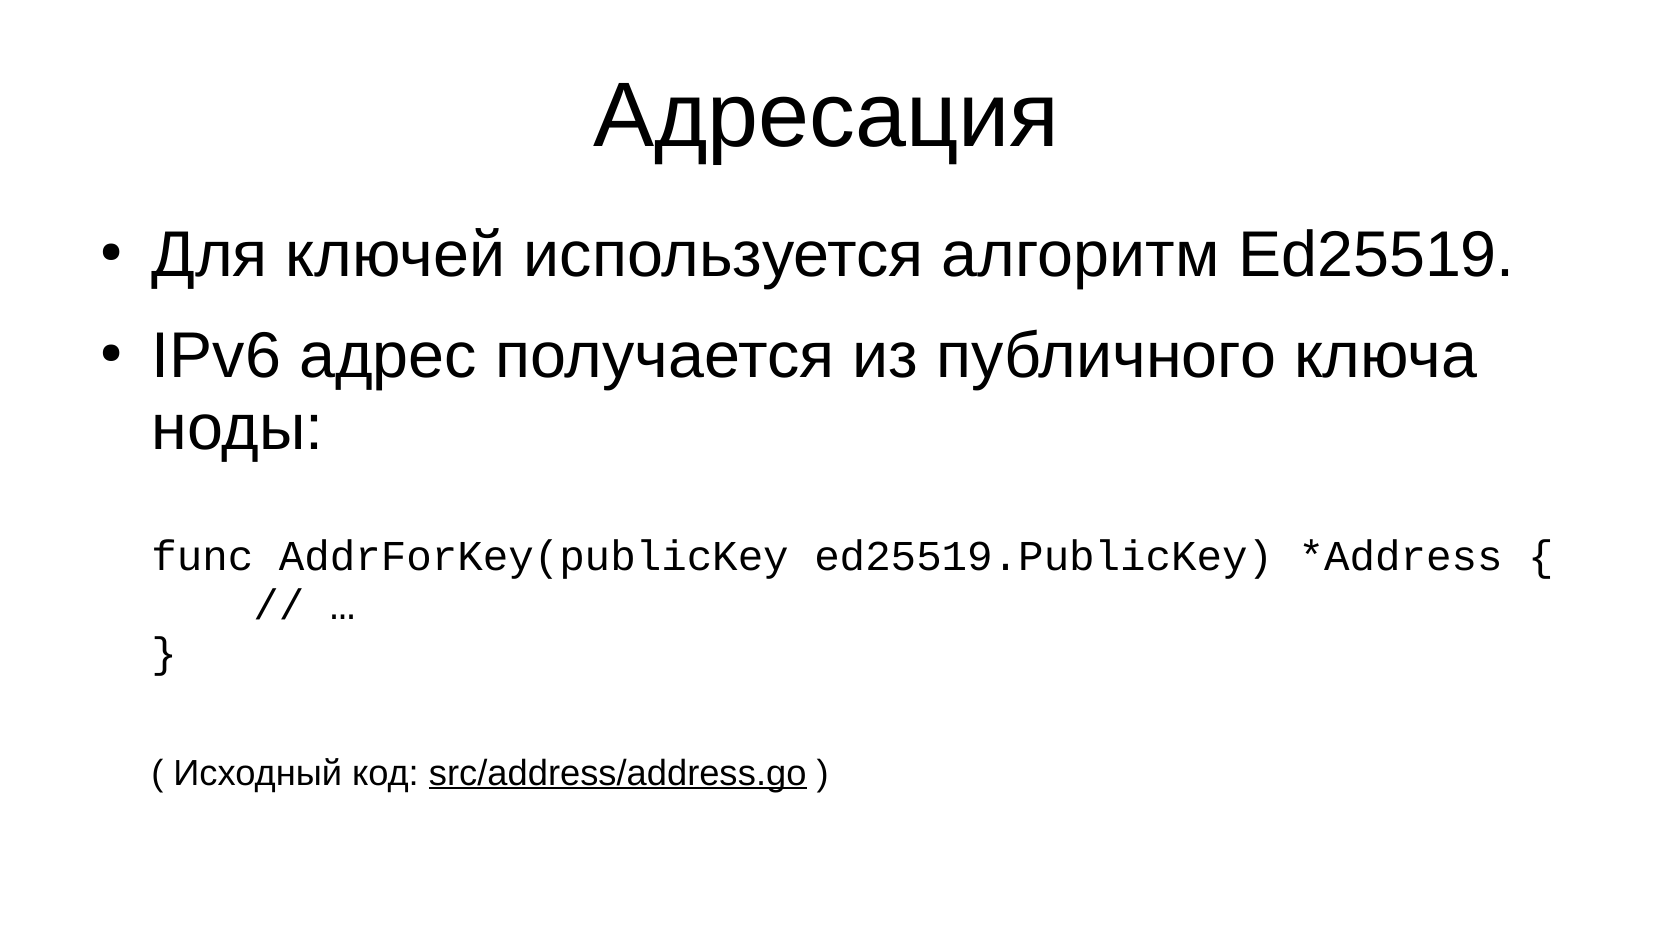

# Адресация
Для ключей используется алгоритм Ed25519.
IPv6 адрес получается из публичного ключа ноды:
func AddrForKey(publicKey ed25519.PublicKey) *Address {
 // …
}
( Исходный код: src/address/address.go )